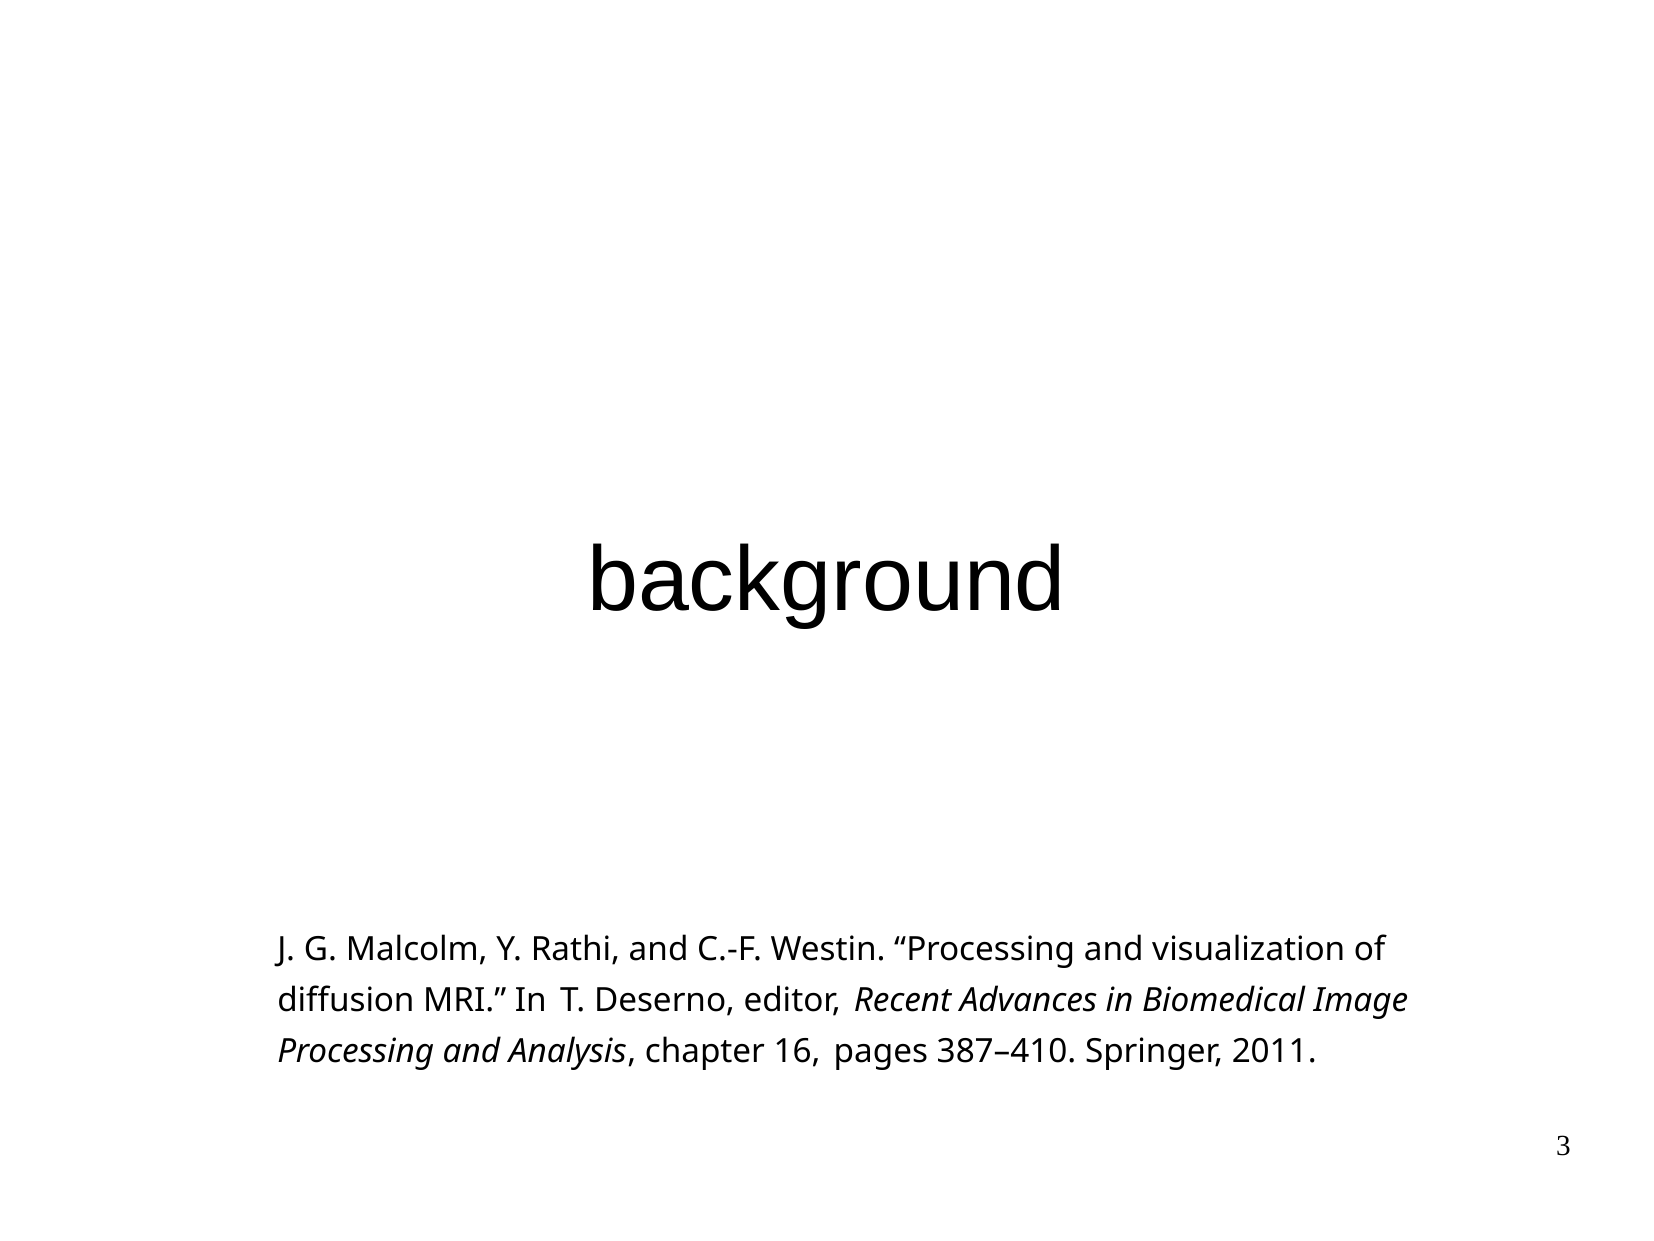

# background
J. G. Malcolm, Y. Rathi, and C.-F. Westin. “Processing and visualization of diffusion MRI.” In T. Deserno, editor, Recent Advances in Biomedical Image Processing and Analysis, chapter 16, pages 387–410. Springer, 2011.
3